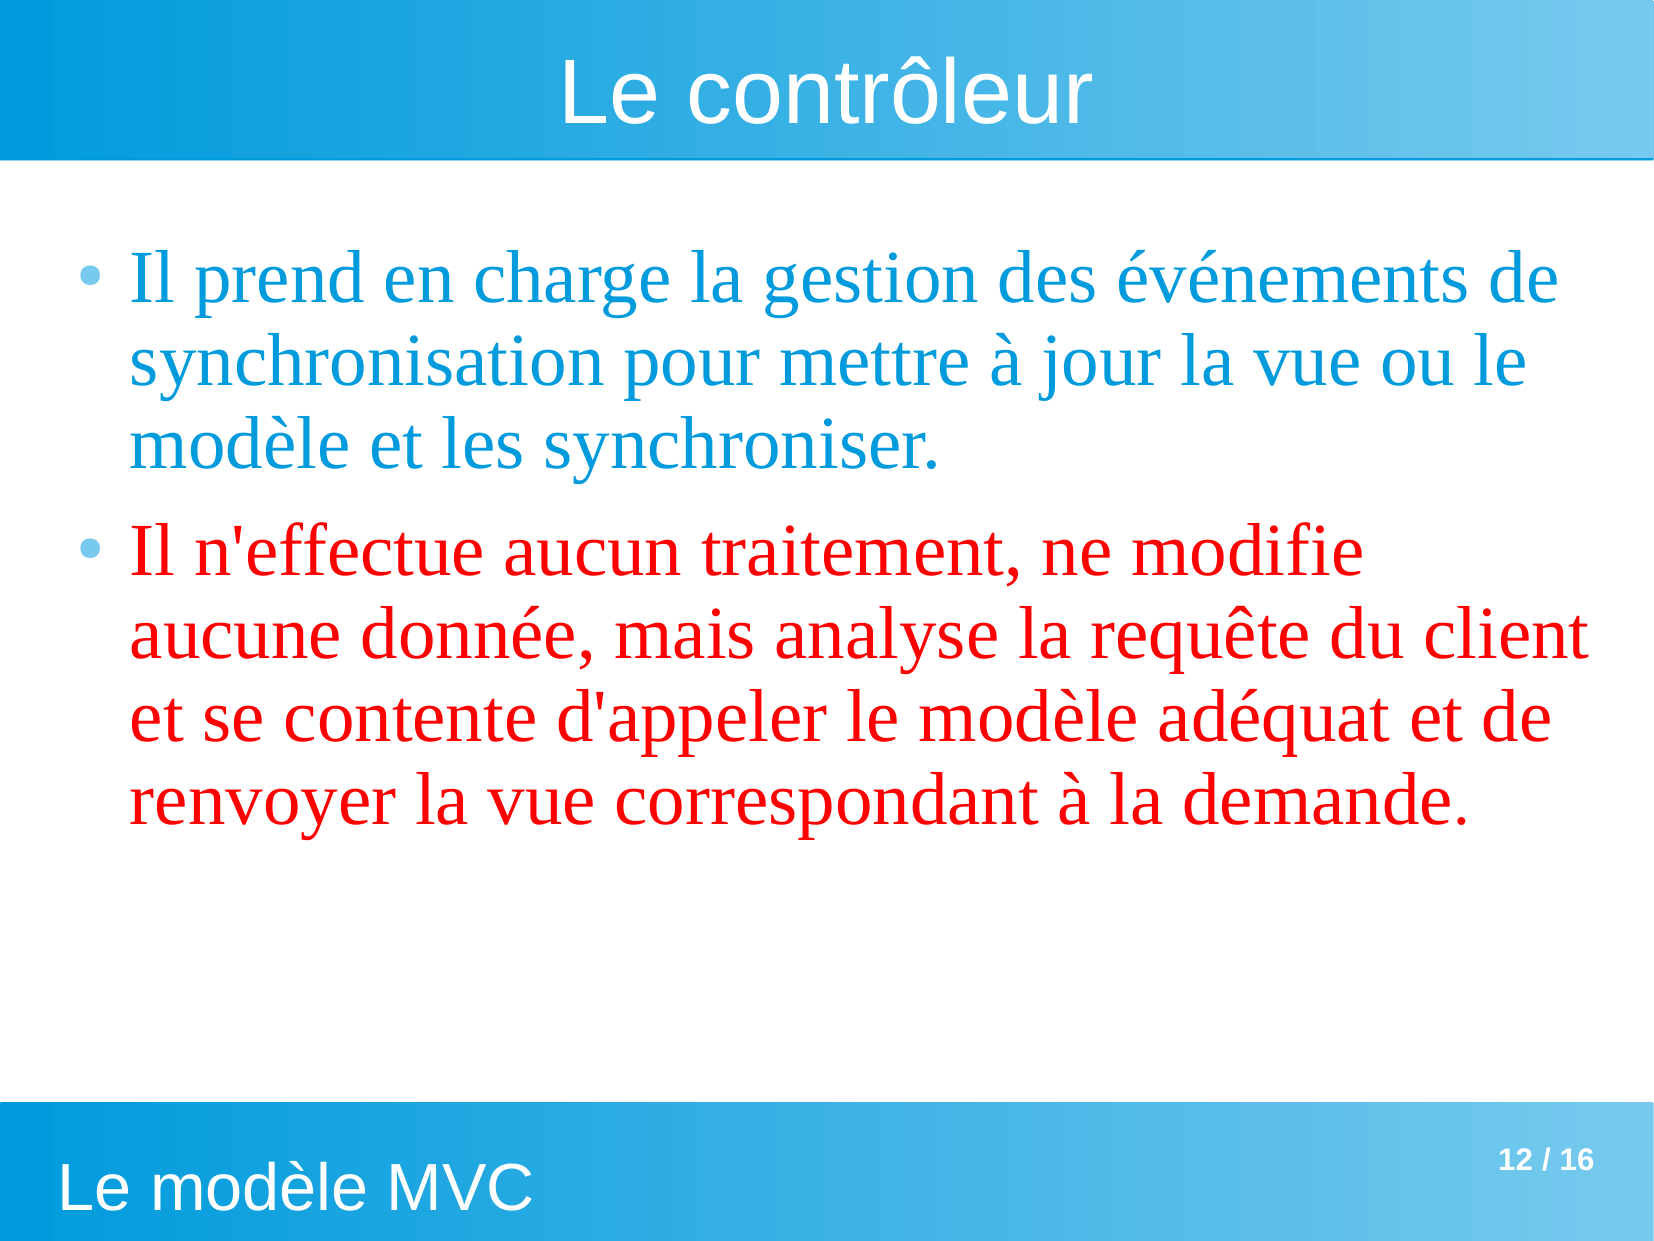

# Le contrôleur
Il prend en charge la gestion des événements de synchronisation pour mettre à jour la vue ou le modèle et les synchroniser.
Il n'effectue aucun traitement, ne modifie aucune donnée, mais analyse la requête du client et se contente d'appeler le modèle adéquat et de renvoyer la vue correspondant à la demande.
12